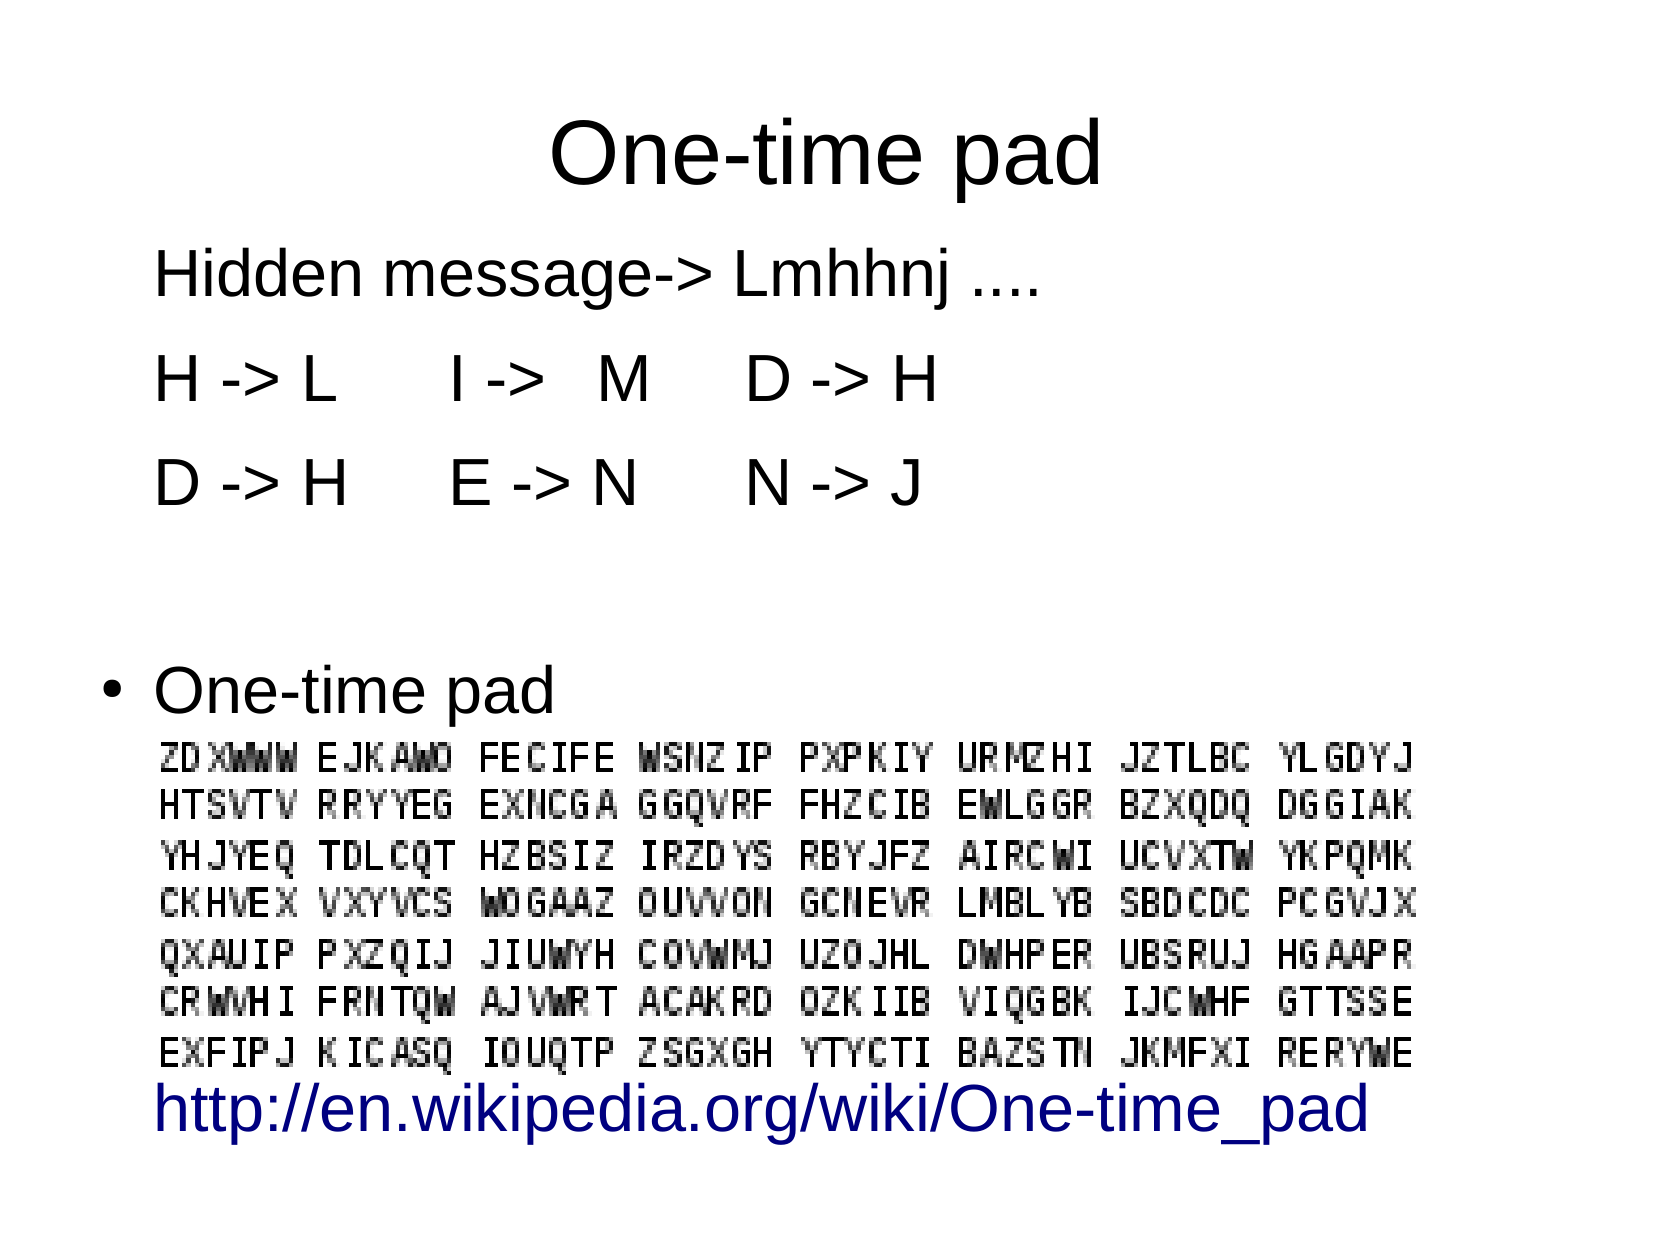

# One-time pad
Hidden message-> Lmhhnj ....
H ->	L		I ->	M		D ->	Н
D ->	H		E -> N		N -> J
One-time pad
http://en.wikipedia.org/wiki/One-time_pad